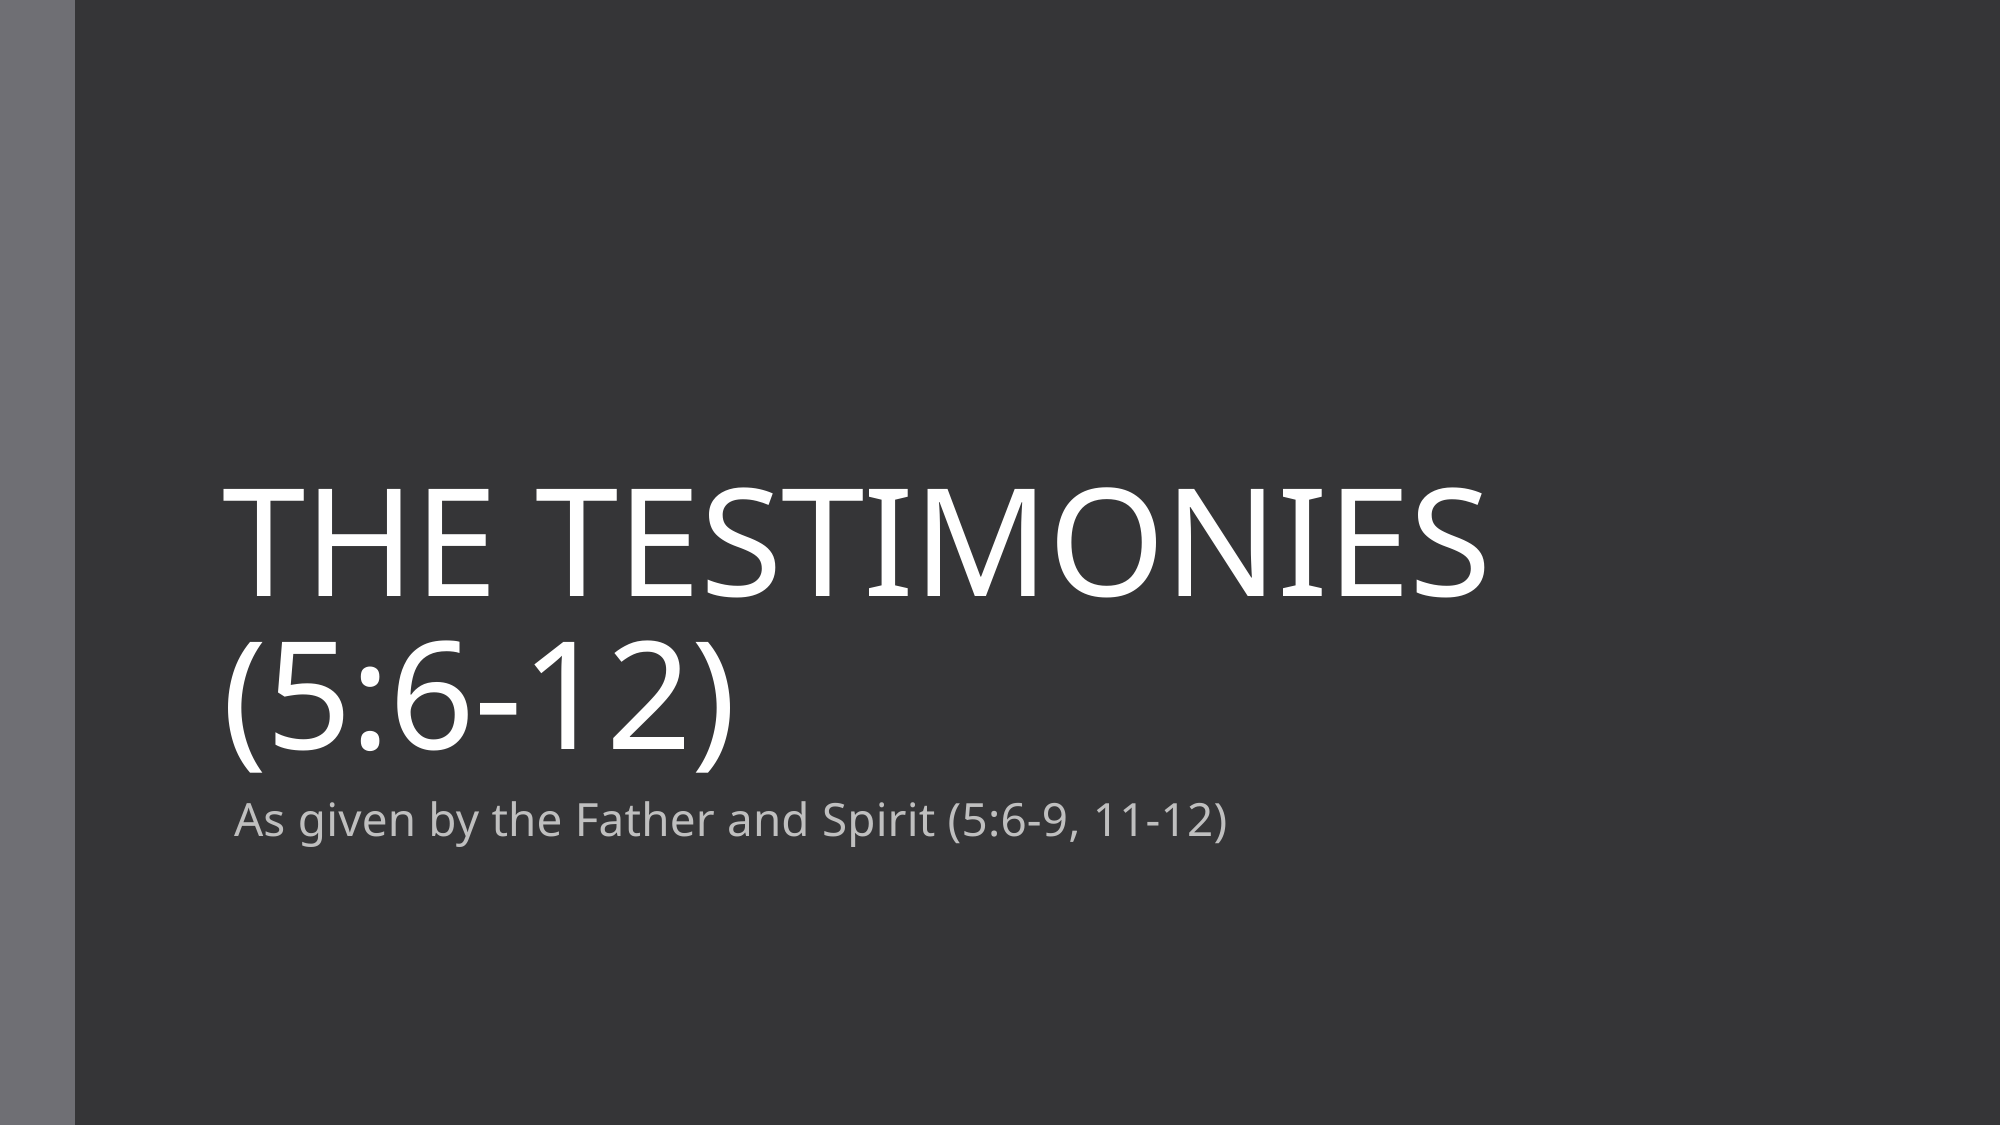

# THE TESTIMONIES (5:6-12)
 As given by the Father and Spirit (5:6-9, 11-12)